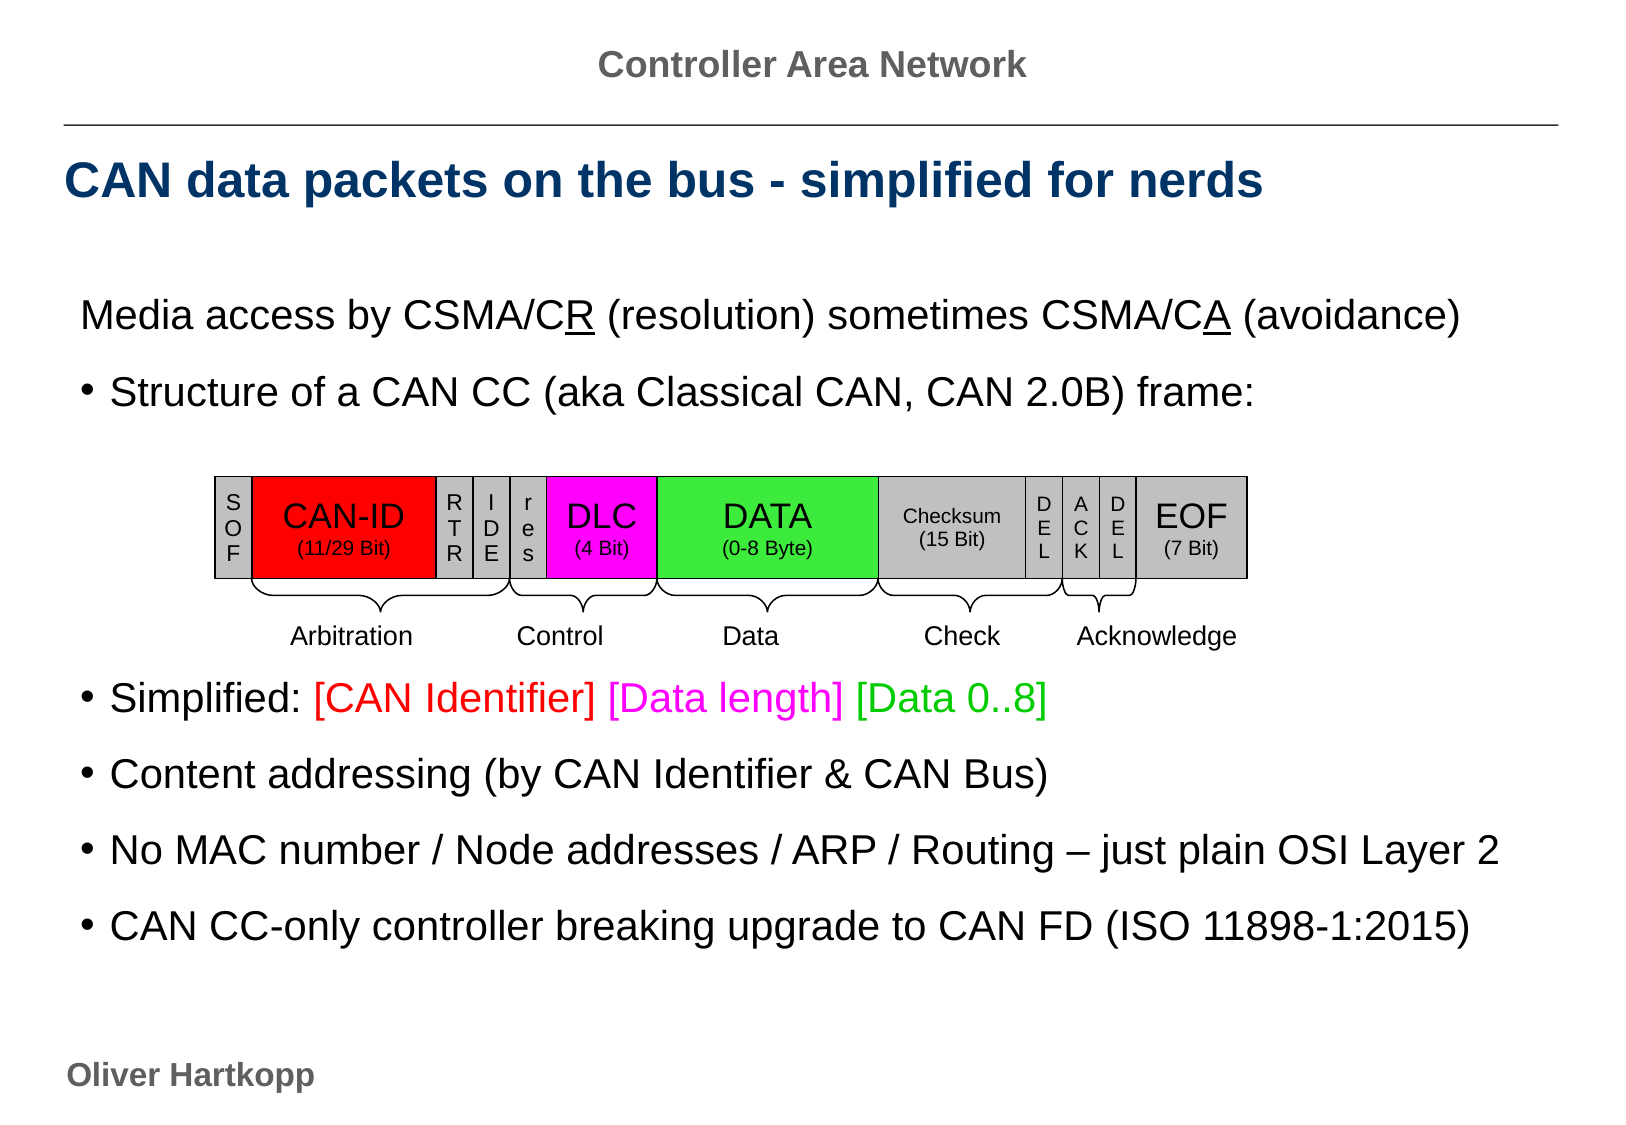

CAN data packets on the bus - simplified for nerds
Media access by CSMA/CR (resolution) sometimes CSMA/CA (avoidance)
Structure of a CAN CC (aka Classical CAN, CAN 2.0B) frame:
Simplified: [CAN Identifier] [Data length] [Data 0..8]
Content addressing (by CAN Identifier & CAN Bus)
No MAC number / Node addresses / ARP / Routing – just plain OSI Layer 2
CAN CC-only controller breaking upgrade to CAN FD (ISO 11898-1:2015)
S
O
F
CAN-ID
(11/29 Bit)
R
T
R
I
D
E
r
e
s
DLC
(4 Bit)
DATA
(0-8 Byte)
Checksum
(15 Bit)
D
E
L
A
C
K
D
E
L
EOF
(7 Bit)
Arbitration
Control
Data
Check
Acknowledge